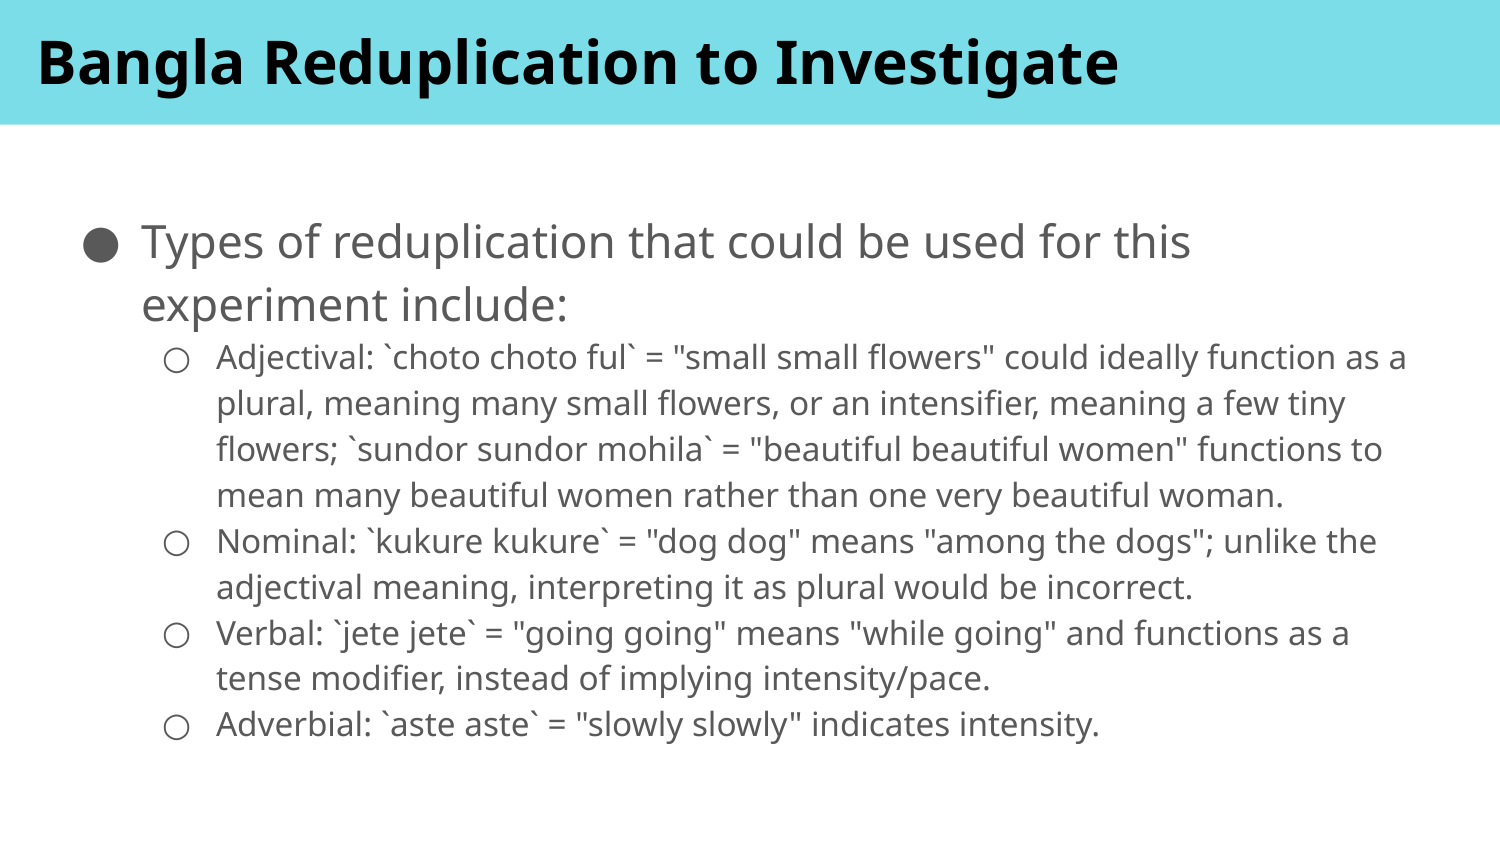

# Bangla Reduplication to Investigate
Types of reduplication that could be used for this experiment include:
Adjectival: `choto choto ful` = "small small flowers" could ideally function as a plural, meaning many small flowers, or an intensifier, meaning a few tiny flowers; `sundor sundor mohila` = "beautiful beautiful women" functions to mean many beautiful women rather than one very beautiful woman.
Nominal: `kukure kukure` = "dog dog" means "among the dogs"; unlike the adjectival meaning, interpreting it as plural would be incorrect.
Verbal: `jete jete` = "going going" means "while going" and functions as a tense modifier, instead of implying intensity/pace.
Adverbial: `aste aste` = "slowly slowly" indicates intensity.